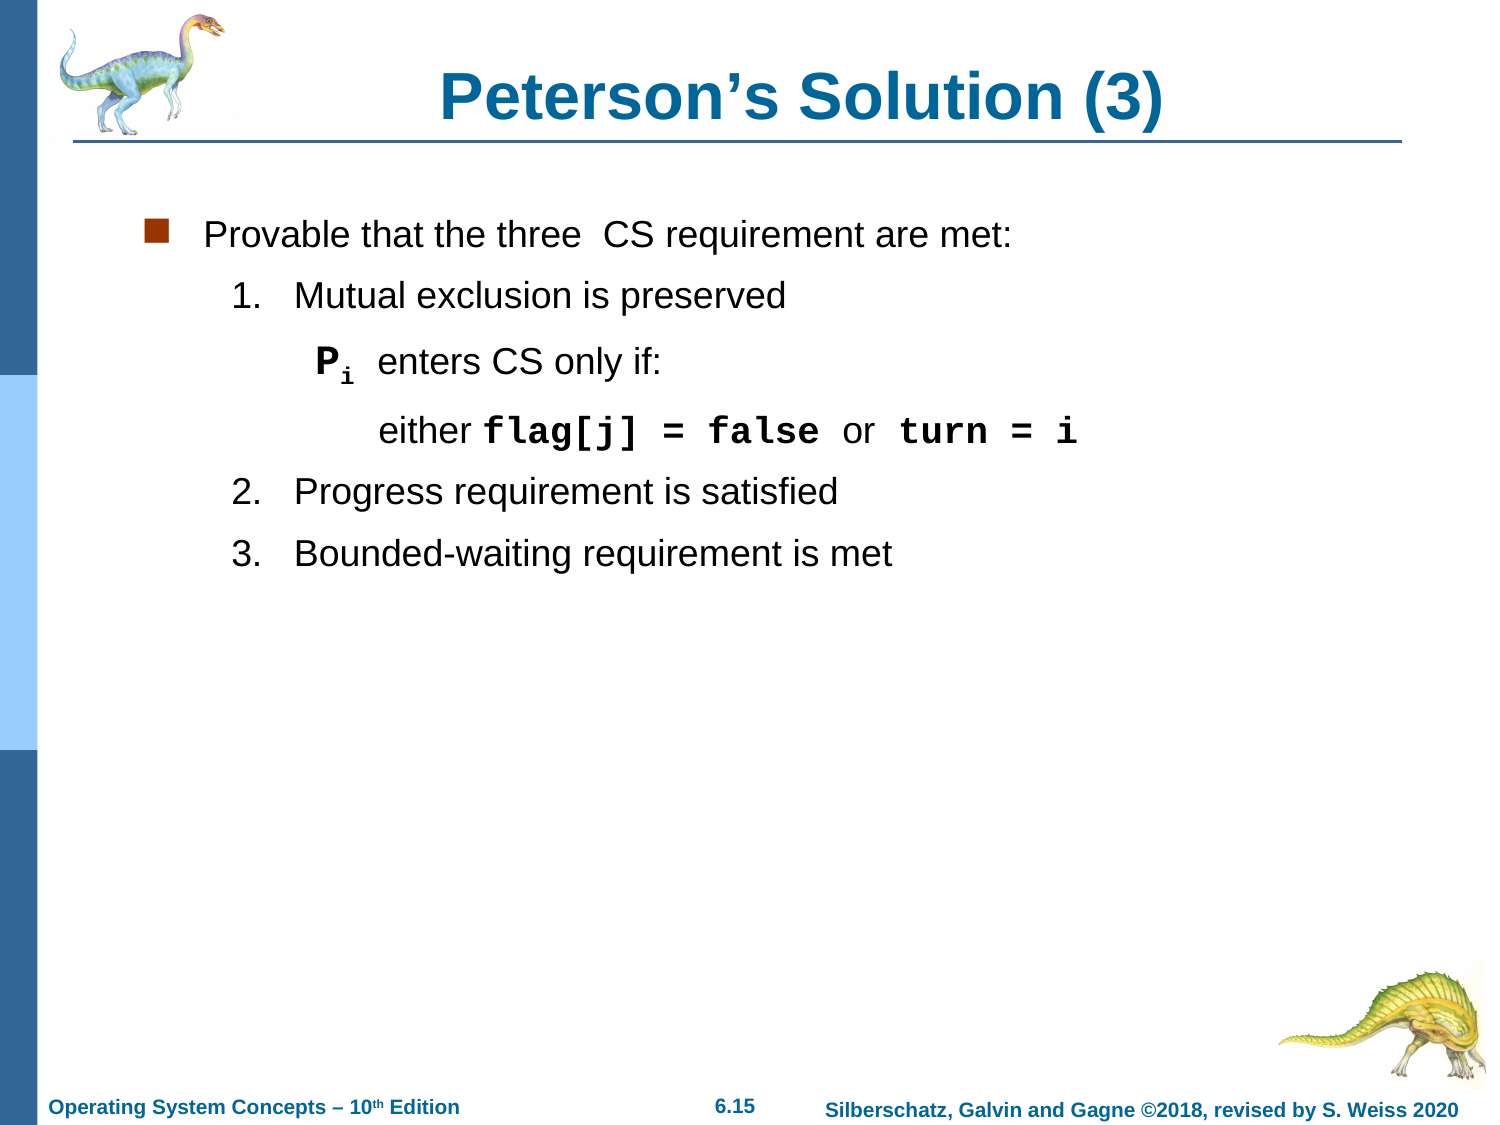

# Peterson’s Solution (3)
Provable that the three CS requirement are met:
 1. Mutual exclusion is preserved
 Pi enters CS only if:
 either flag[j] = false or turn = i
 2. Progress requirement is satisfied
 3. Bounded-waiting requirement is met